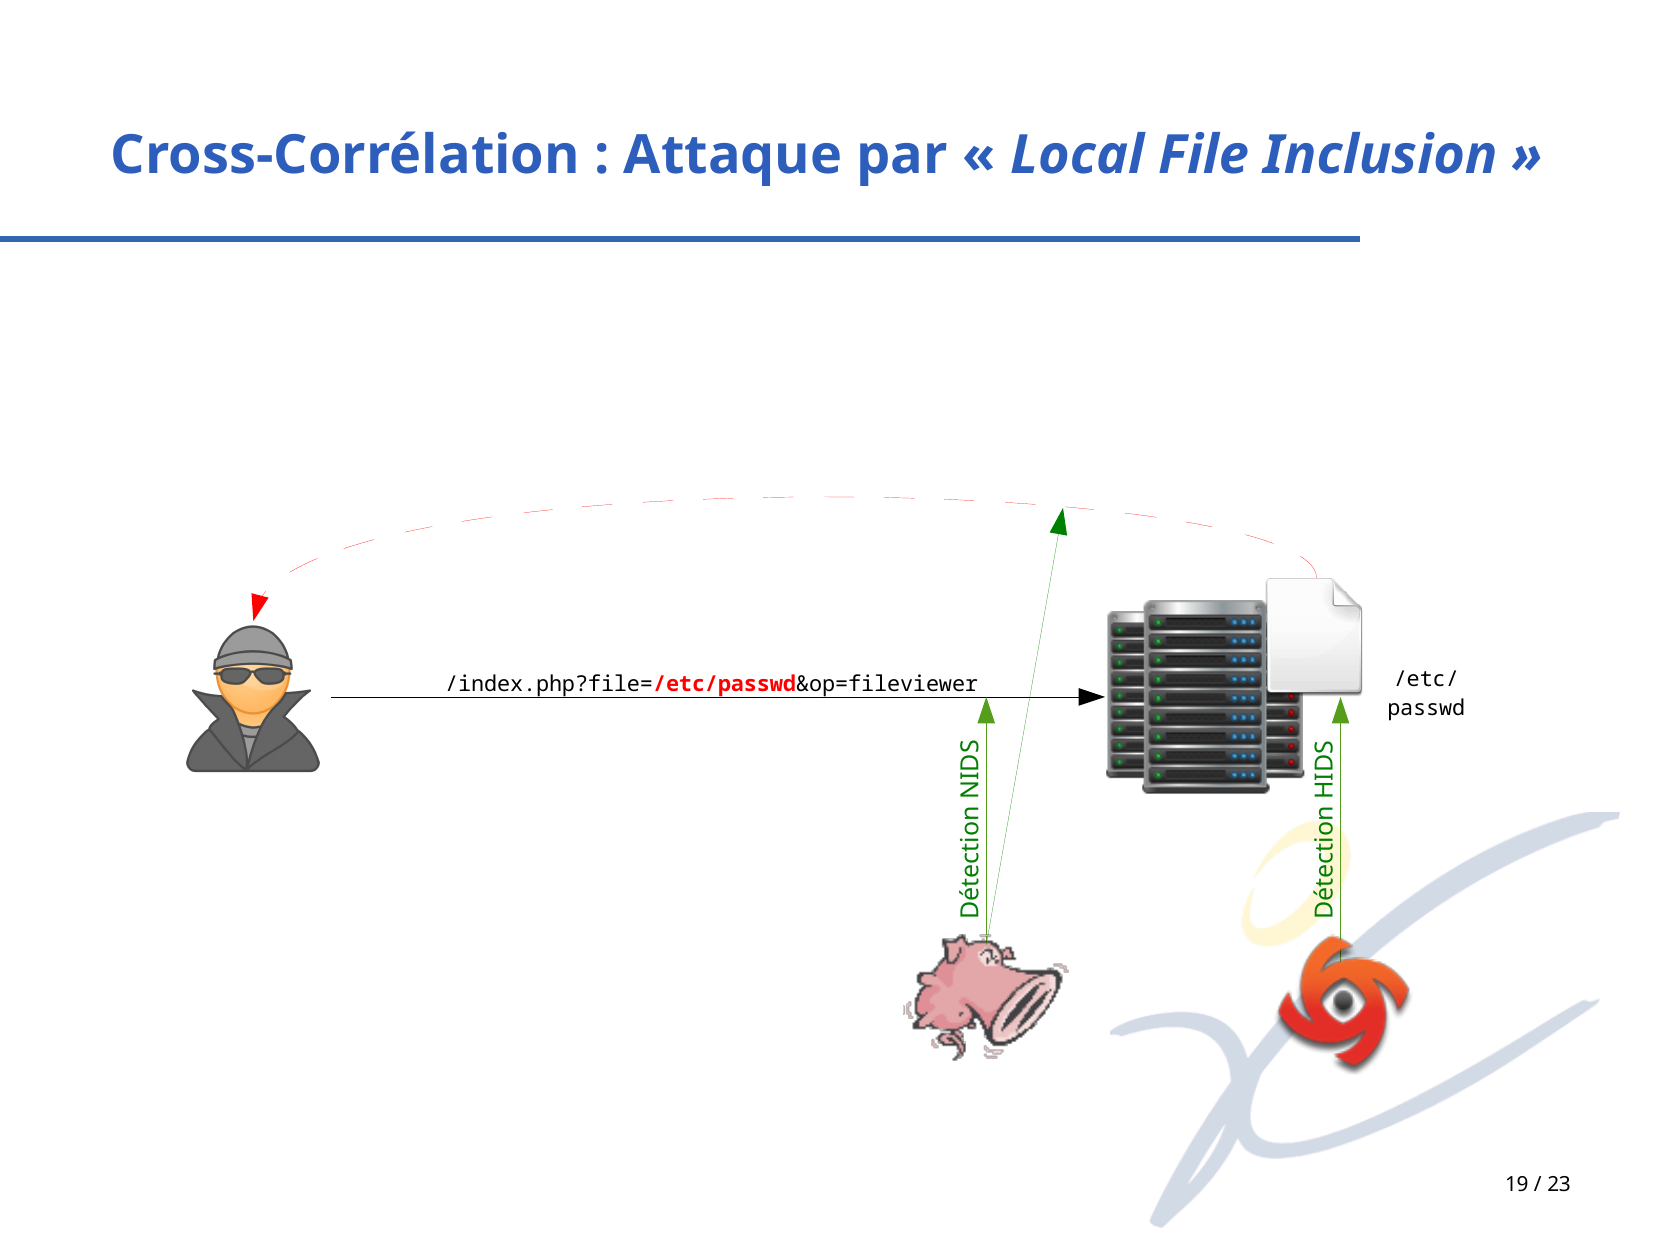

# Cross-Corrélation : Attaque par « Local File Inclusion »
/etc/passwd
/index.php?file=/etc/passwd&op=fileviewer
Détection NIDS
Détection HIDS
19